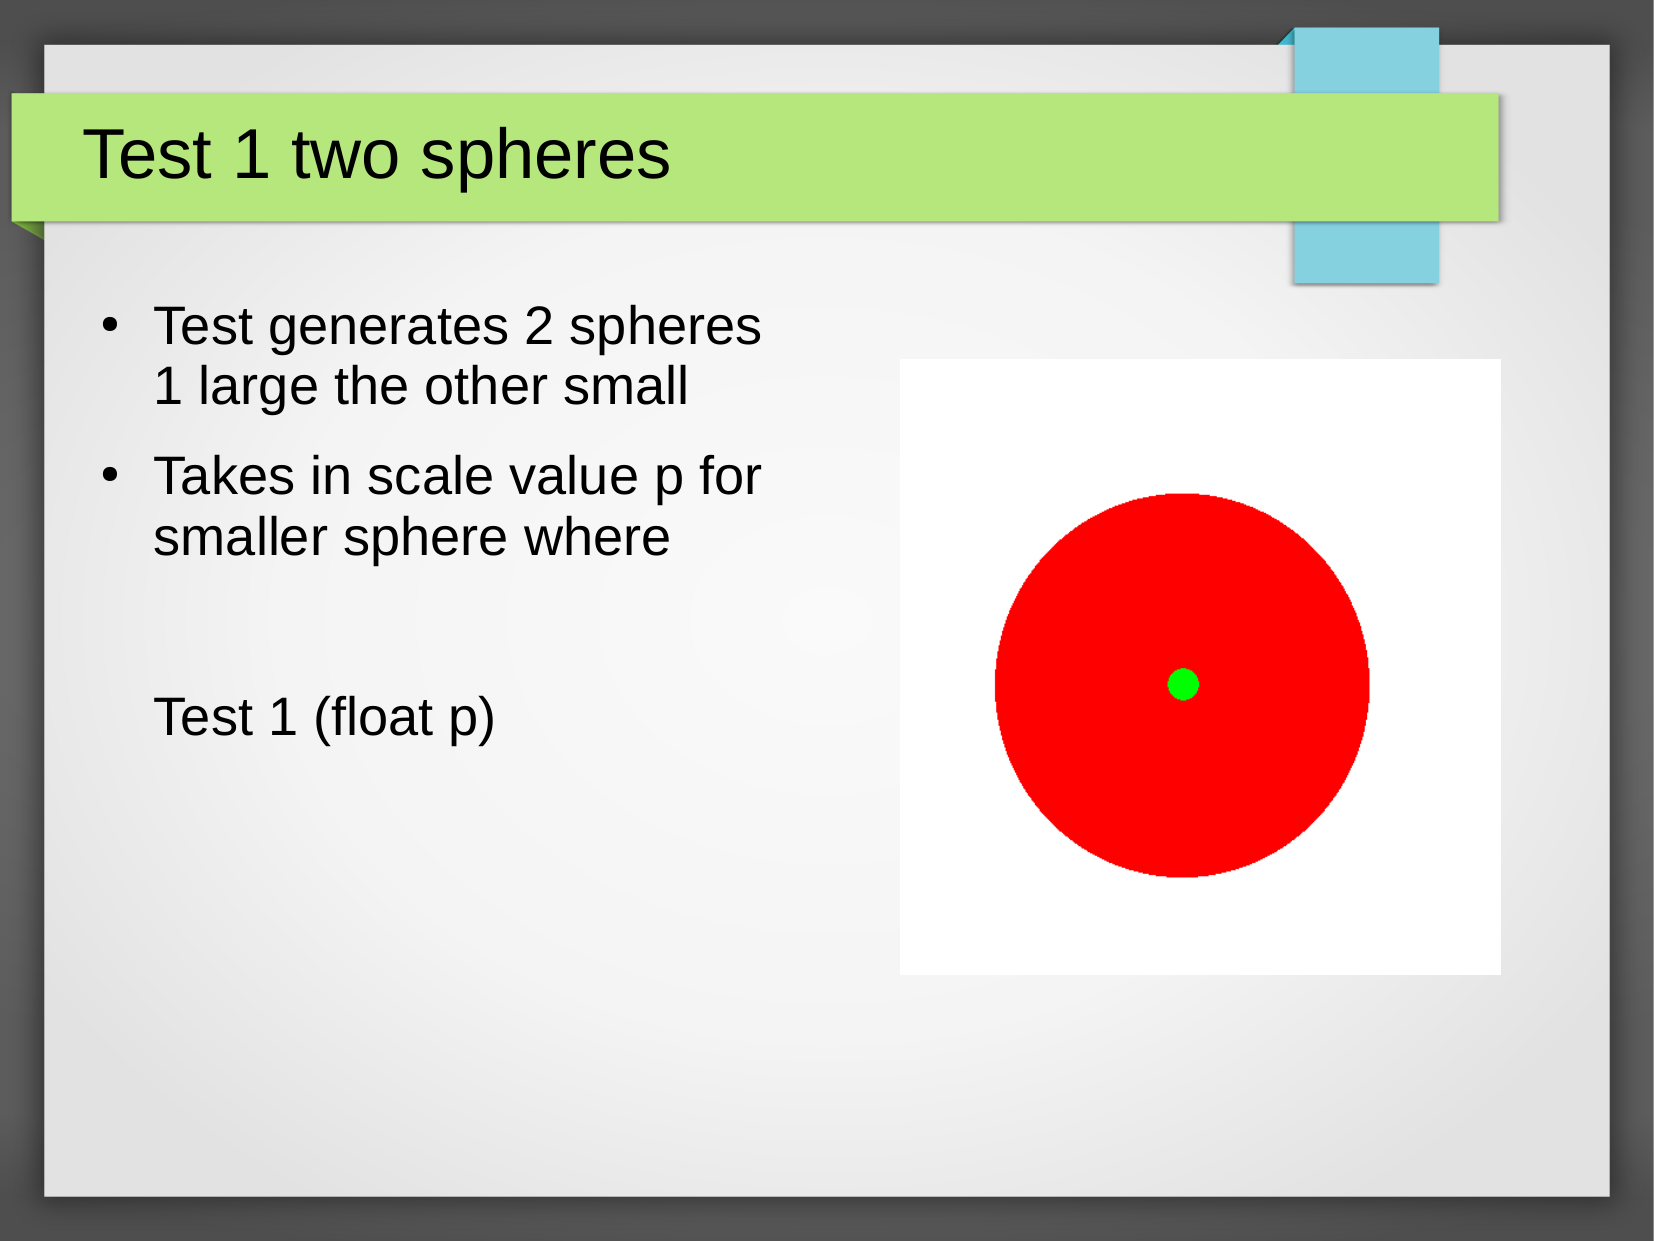

# Test 1 two spheres
Test generates 2 spheres 1 large the other small
Takes in scale value p for smaller sphere where
Test 1 (float p)